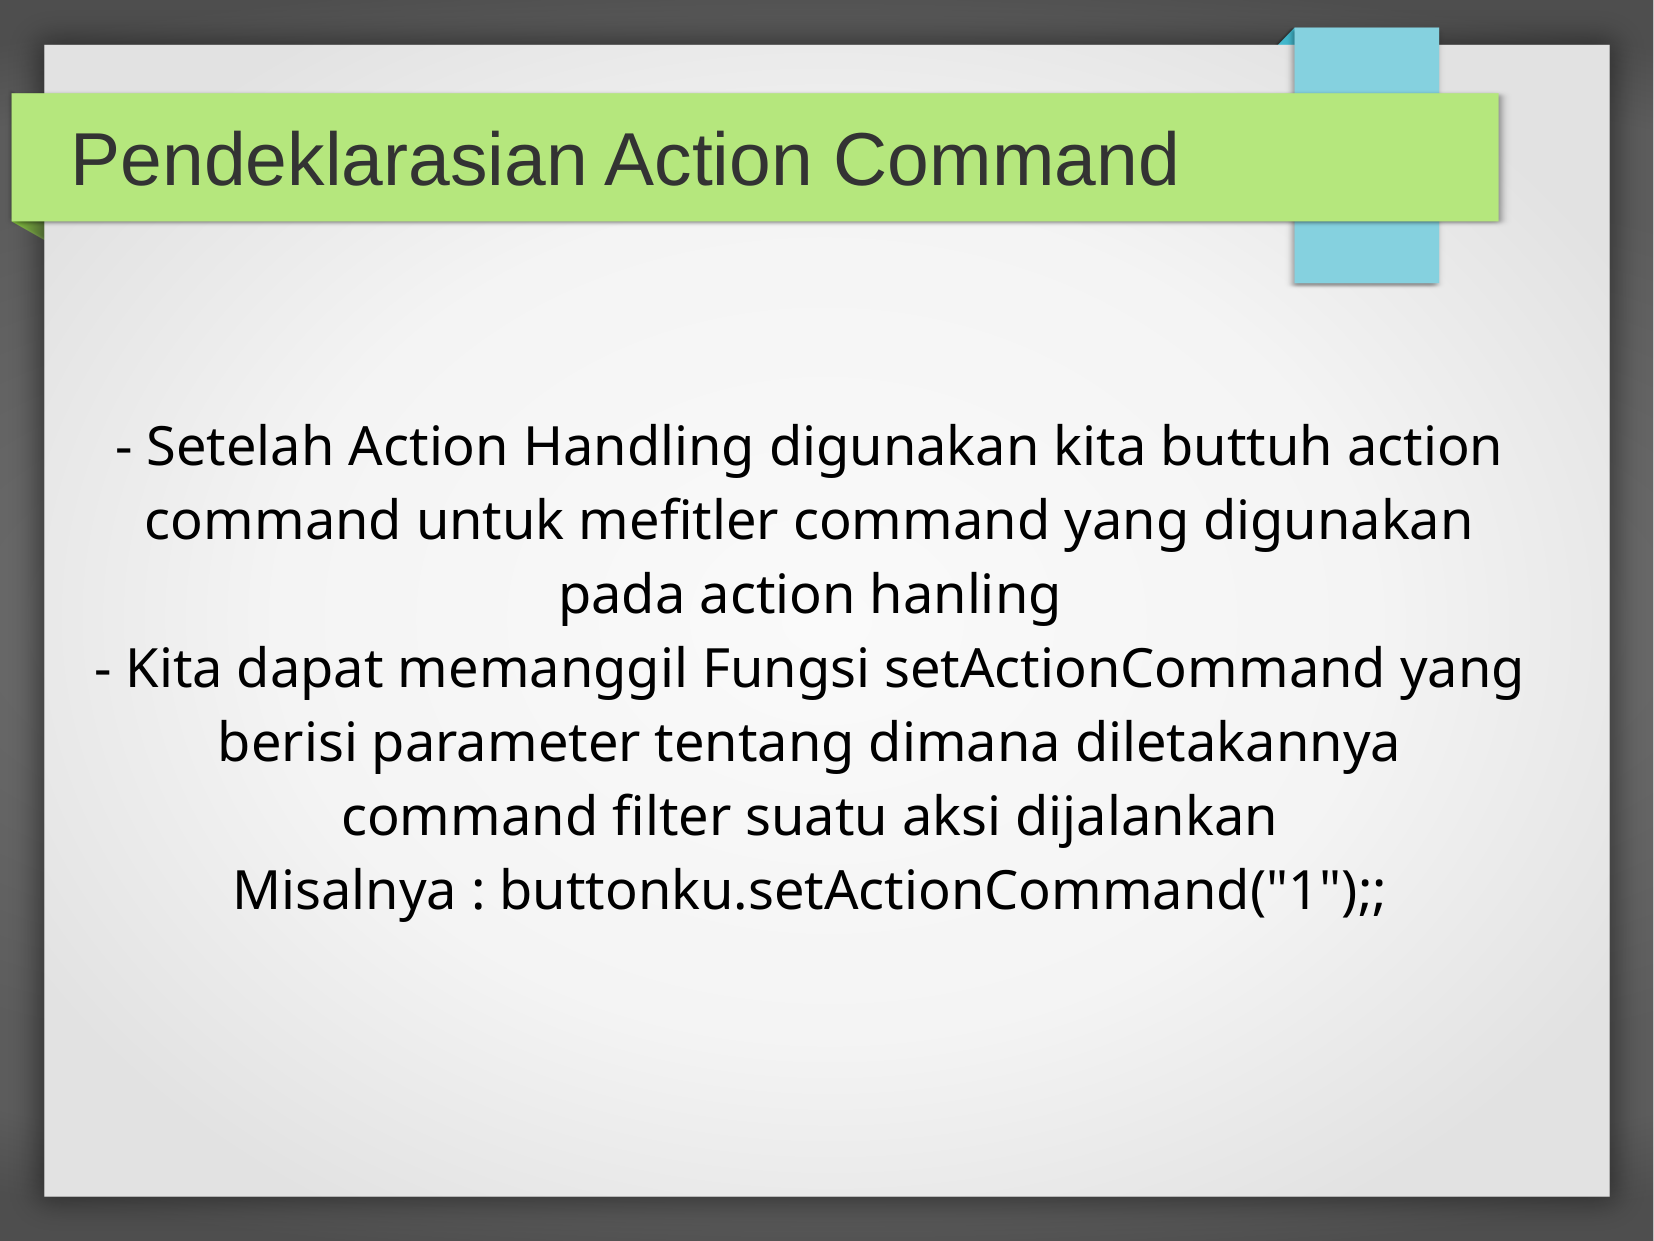

# Pendeklarasian Action Command
- Setelah Action Handling digunakan kita buttuh action command untuk mefitler command yang digunakan pada action hanling
- Kita dapat memanggil Fungsi setActionCommand yang berisi parameter tentang dimana diletakannya command filter suatu aksi dijalankan
Misalnya : buttonku.setActionCommand("1");;